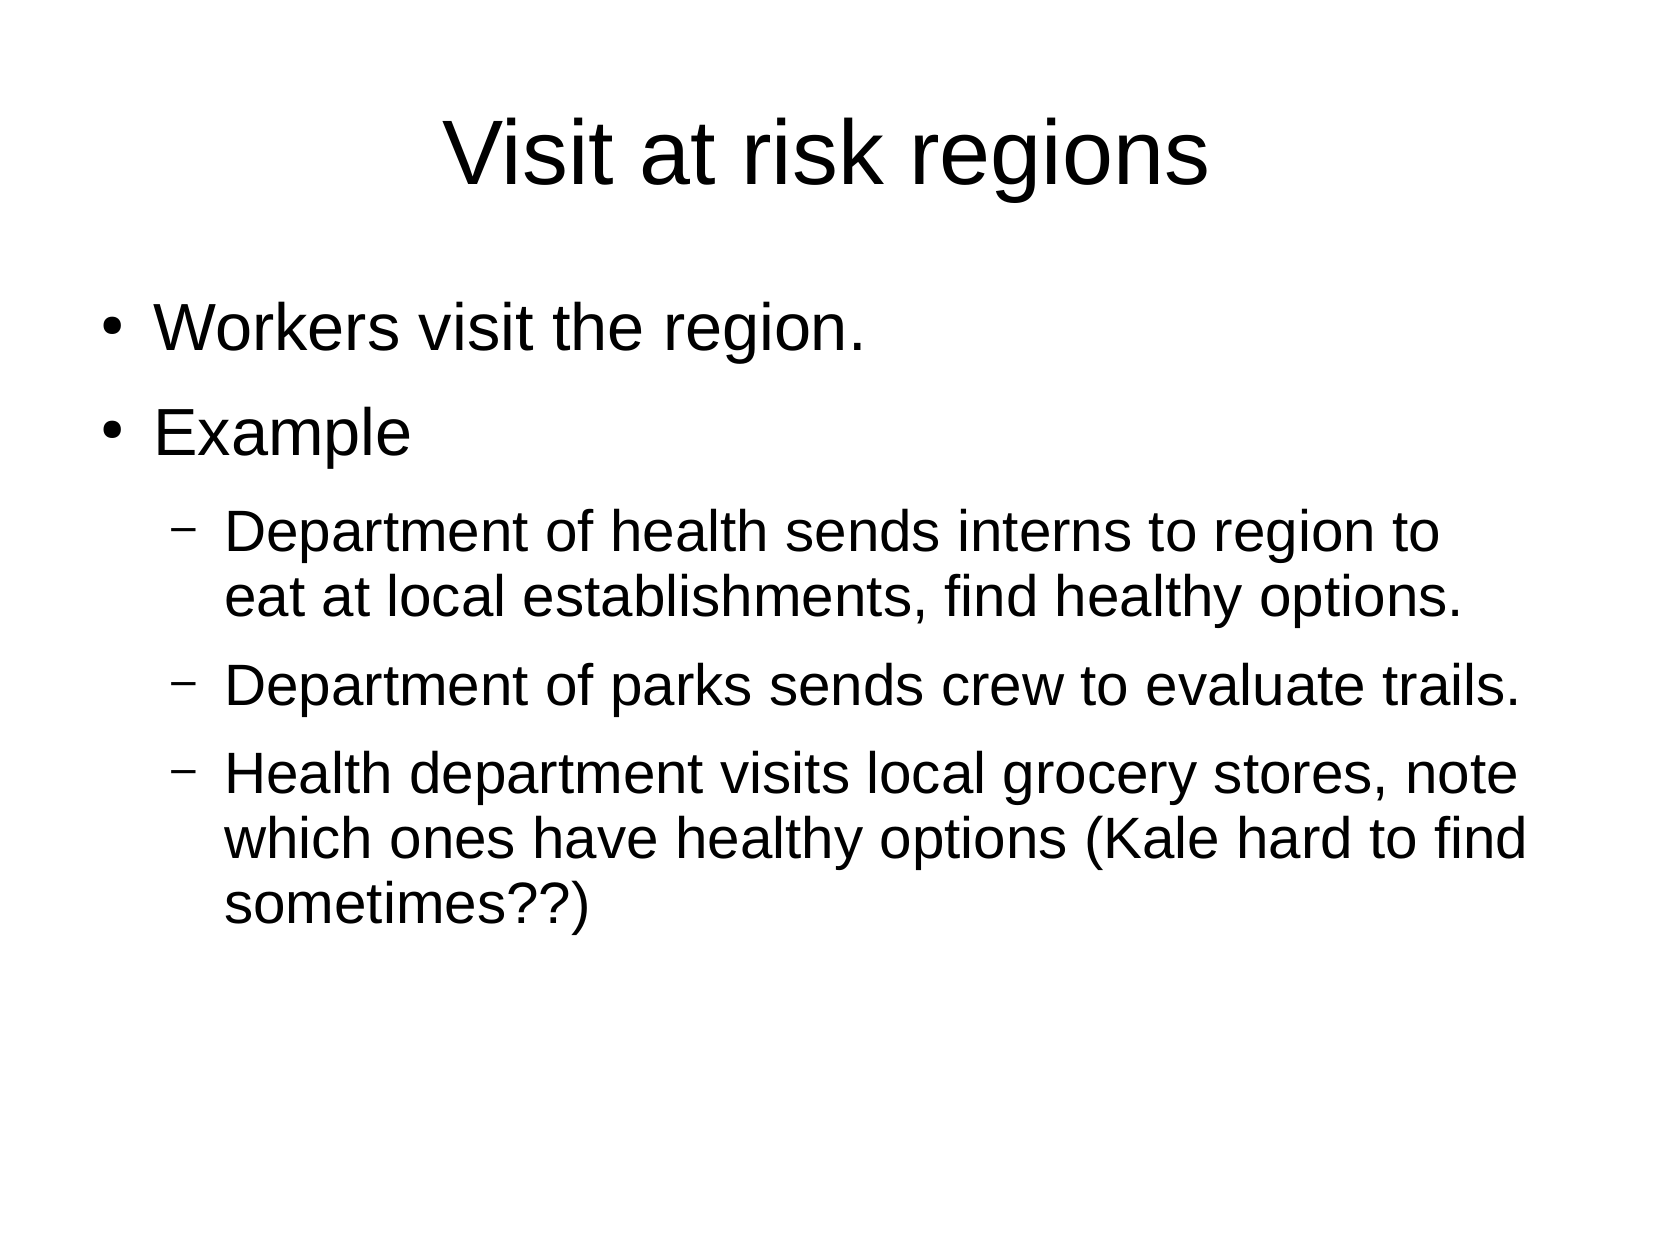

# Visit at risk regions
Workers visit the region.
Example
Department of health sends interns to region to eat at local establishments, find healthy options.
Department of parks sends crew to evaluate trails.
Health department visits local grocery stores, note which ones have healthy options (Kale hard to find sometimes??)